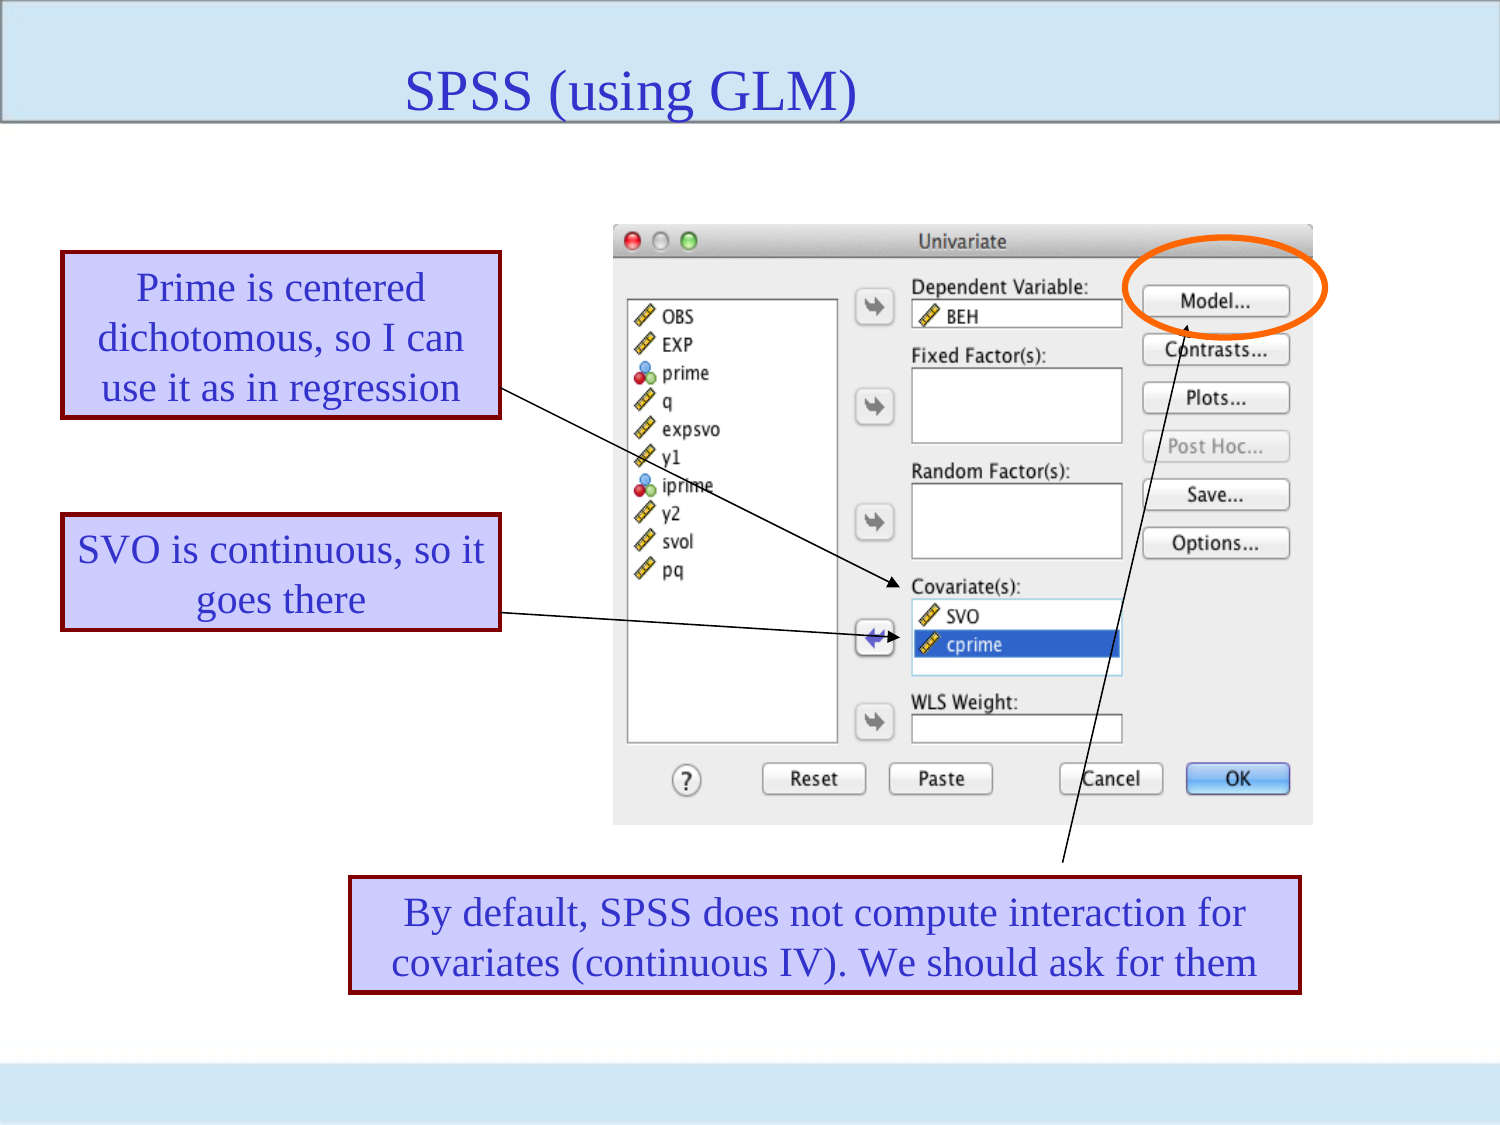

# SPSS (using GLM)
Prime is centered dichotomous, so I can use it as in regression
SVO is continuous, so it goes there
By default, SPSS does not compute interaction for covariates (continuous IV). We should ask for them